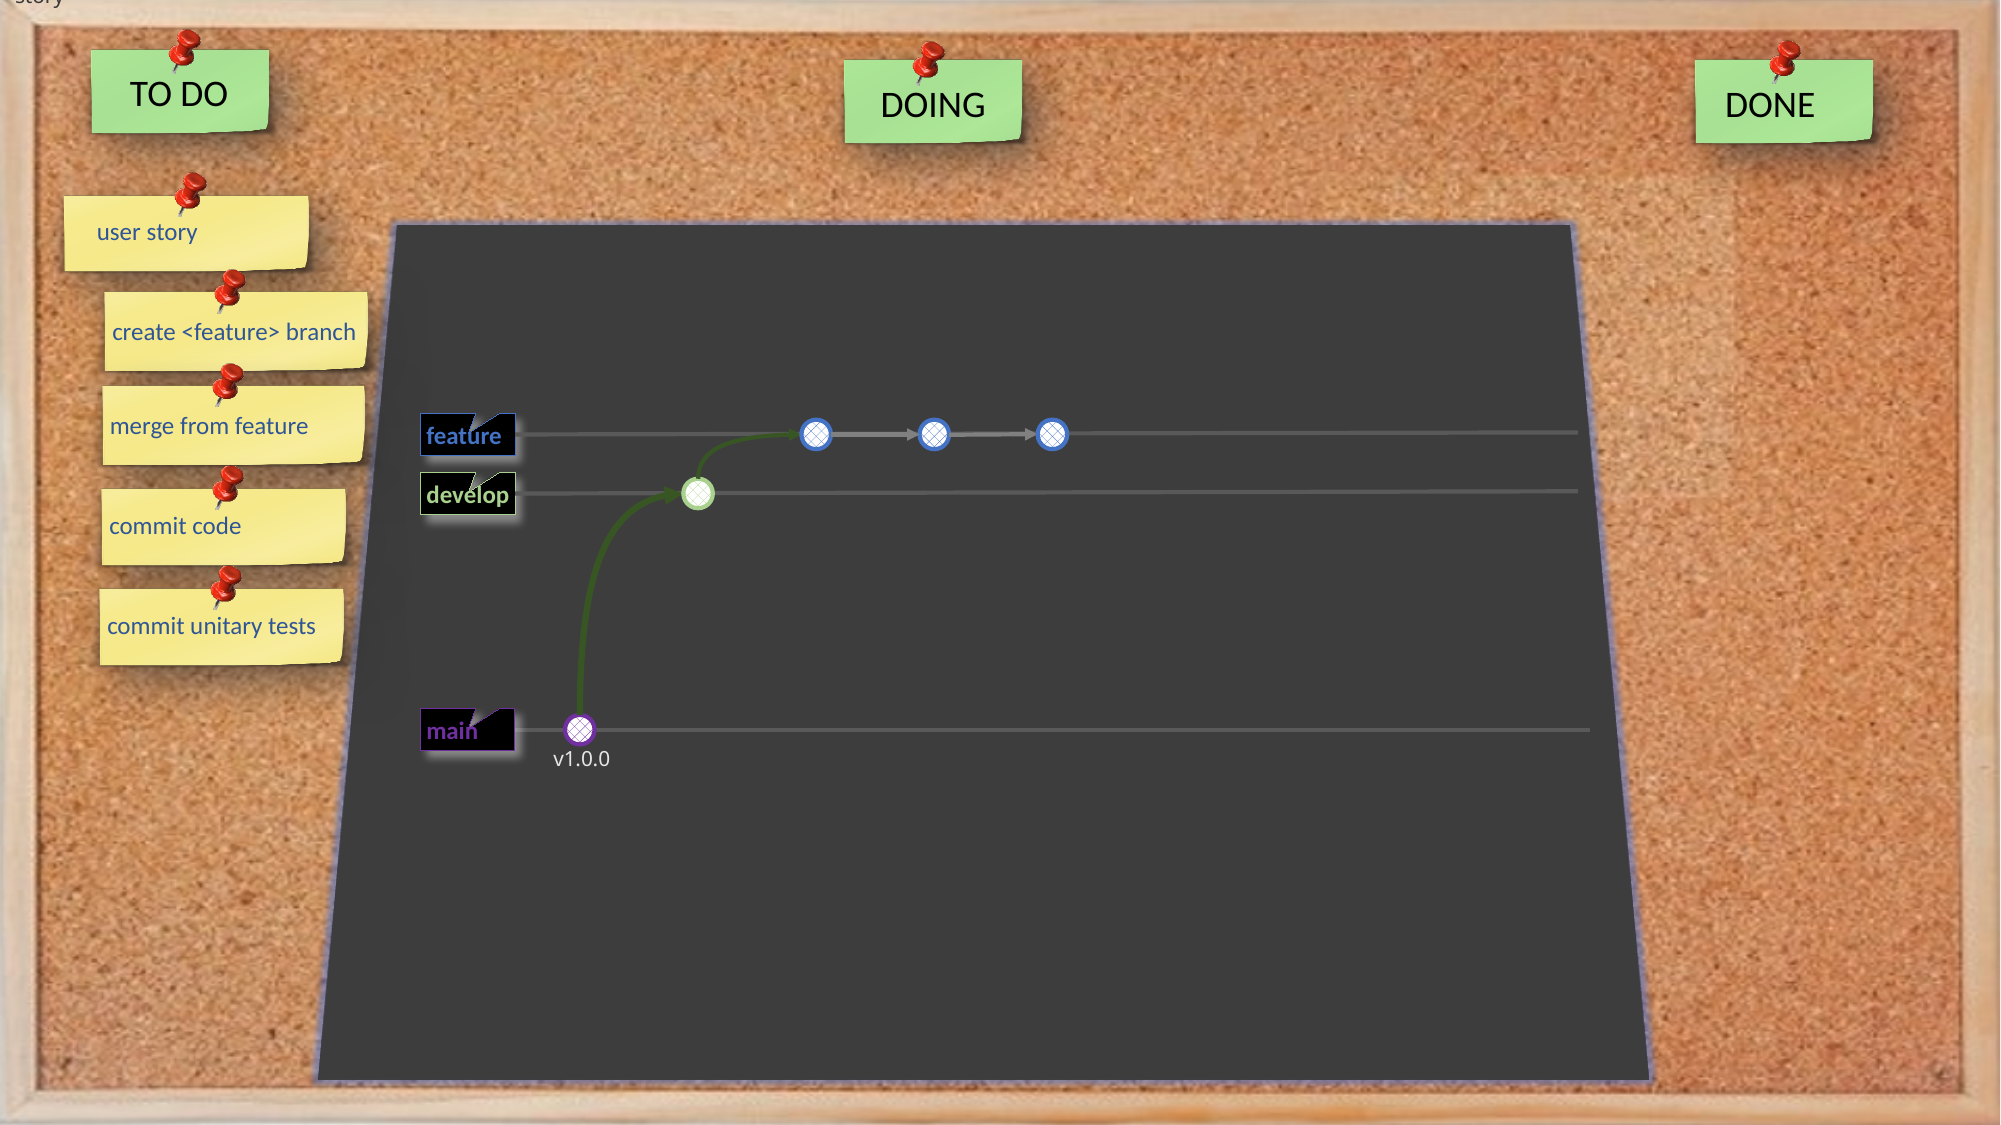

# 1. user story
TO DO
DONE
DOING
user story
create <feature> branch
merge from feature
feature
commit code
develop
commit unitary tests
main
v1.0.0